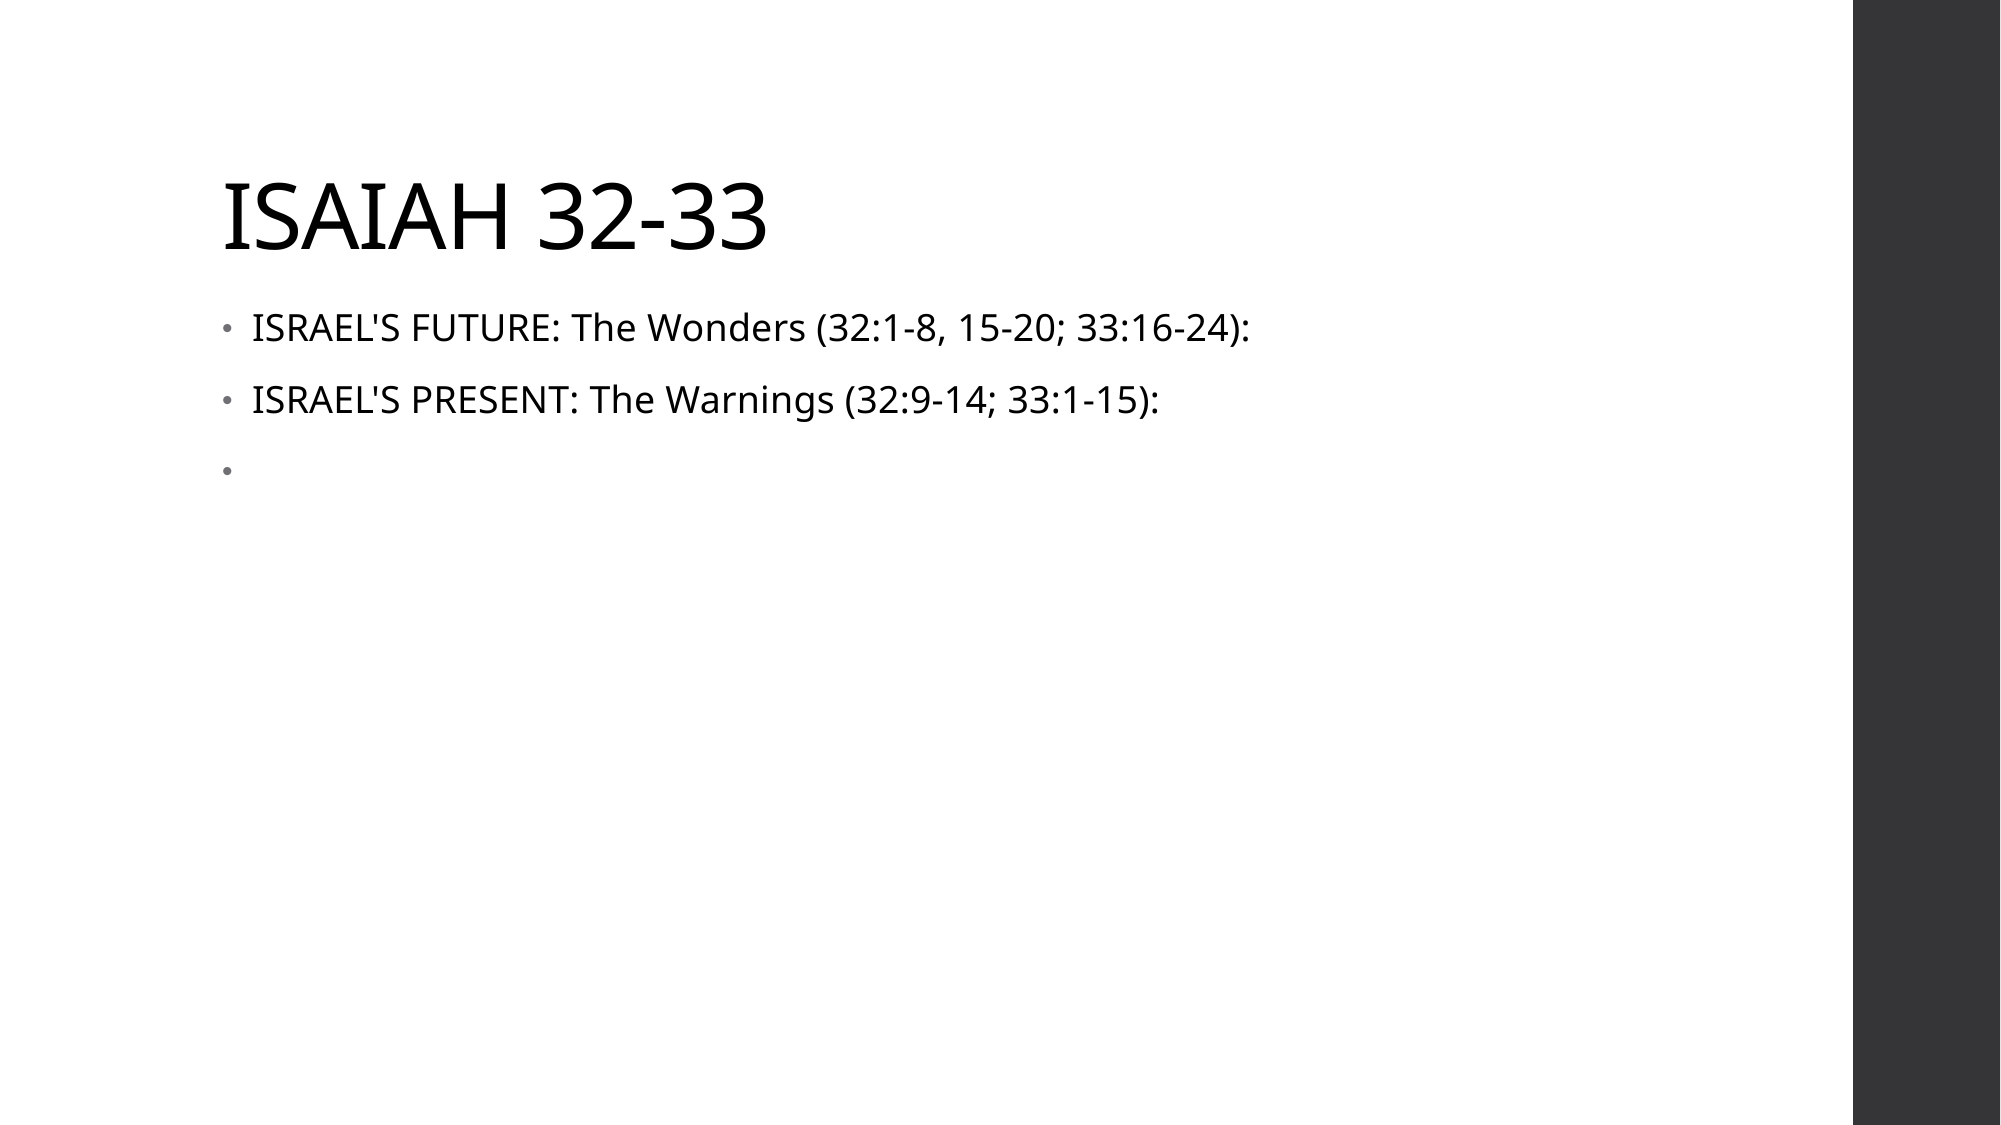

# ISAIAH 32-33
ISRAEL'S FUTURE: The Wonders (32:1-8, 15-20; 33:16-24):
ISRAEL'S PRESENT: The Warnings (32:9-14; 33:1-15):